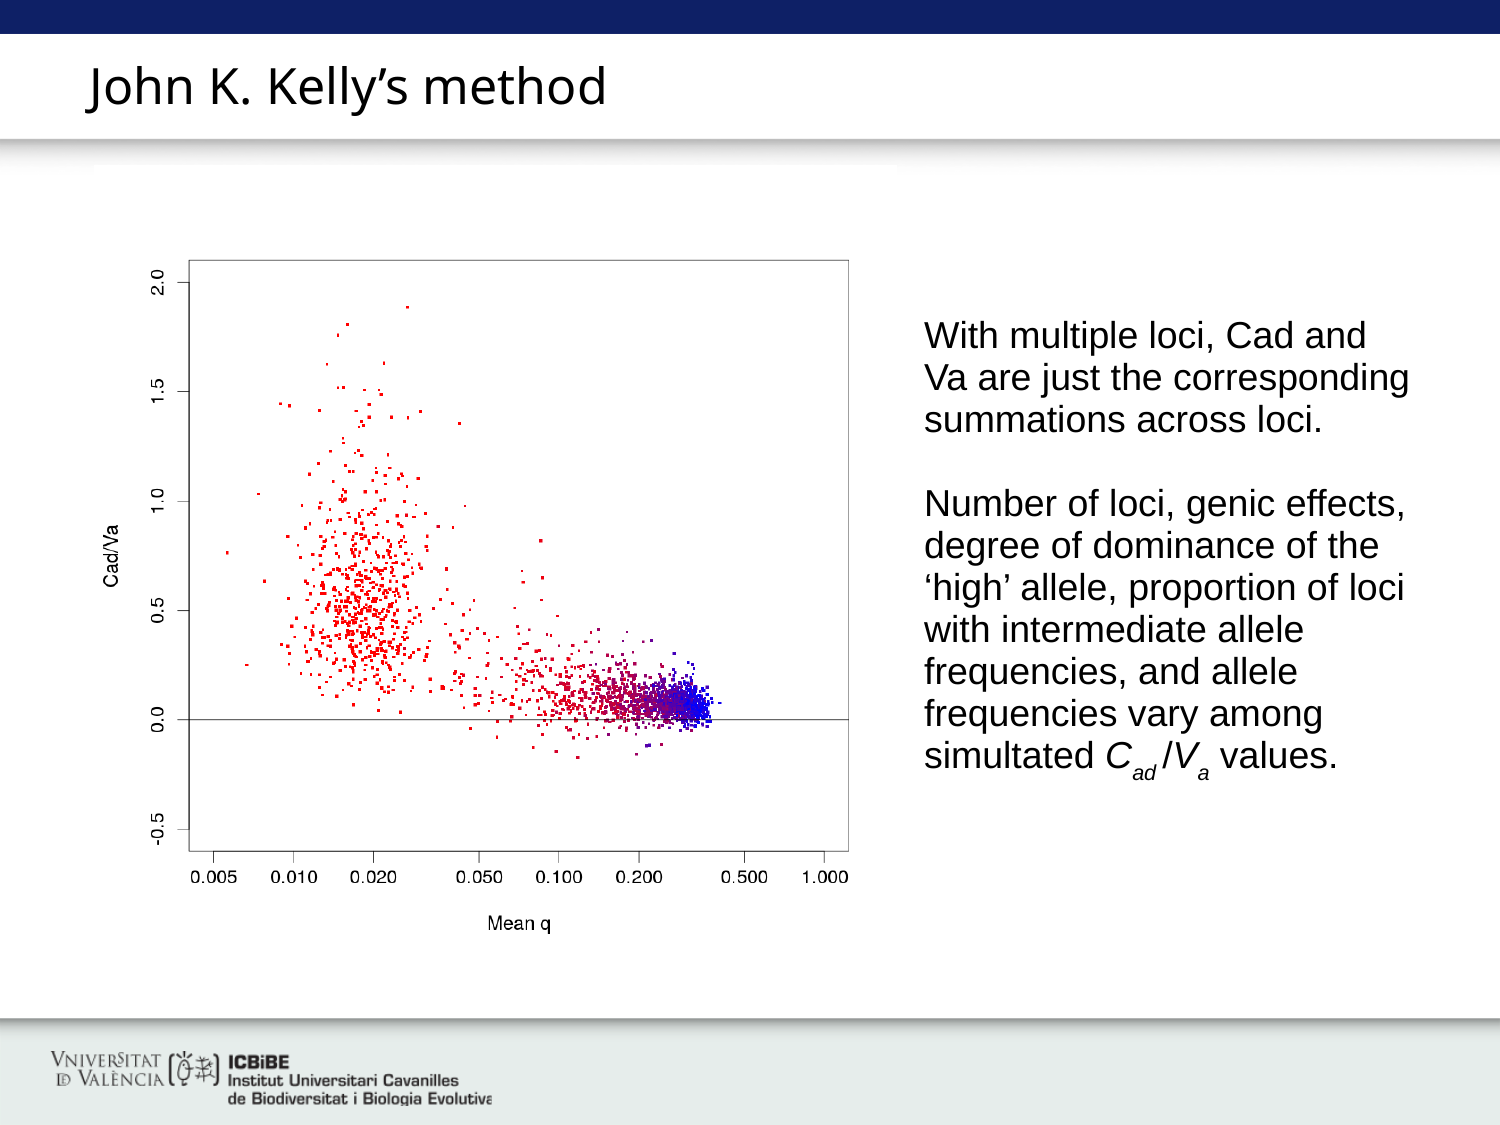

# John K. Kelly’s method
With multiple loci, Cad and Va are just the corresponding summations across loci.
Number of loci, genic effects, degree of dominance of the ‘high’ allele, proportion of loci with intermediate allele frequencies, and allele frequencies vary among simultated Cad /Va values.